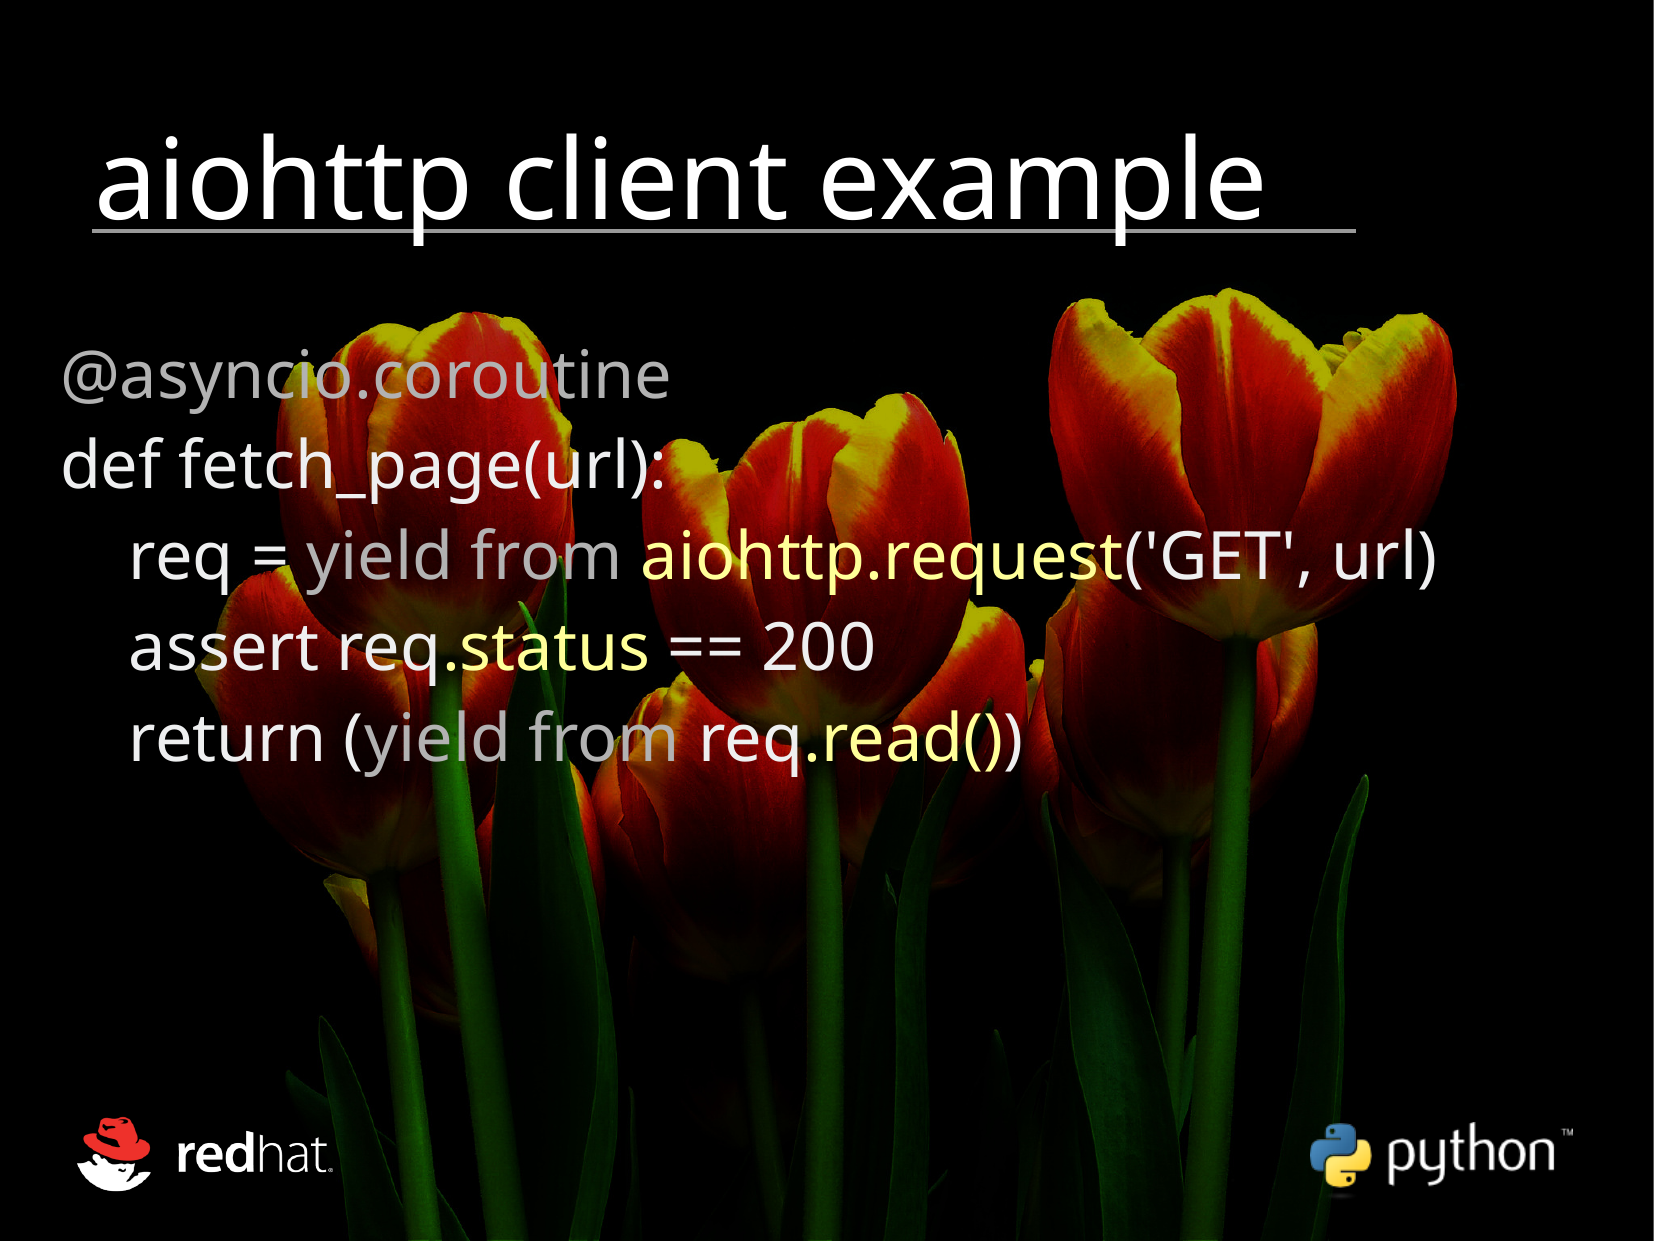

aiohttp client example
# @asyncio.coroutine def fetch_page(url): req = yield from aiohttp.request('GET', url) assert req.status == 200 return (yield from req.read())